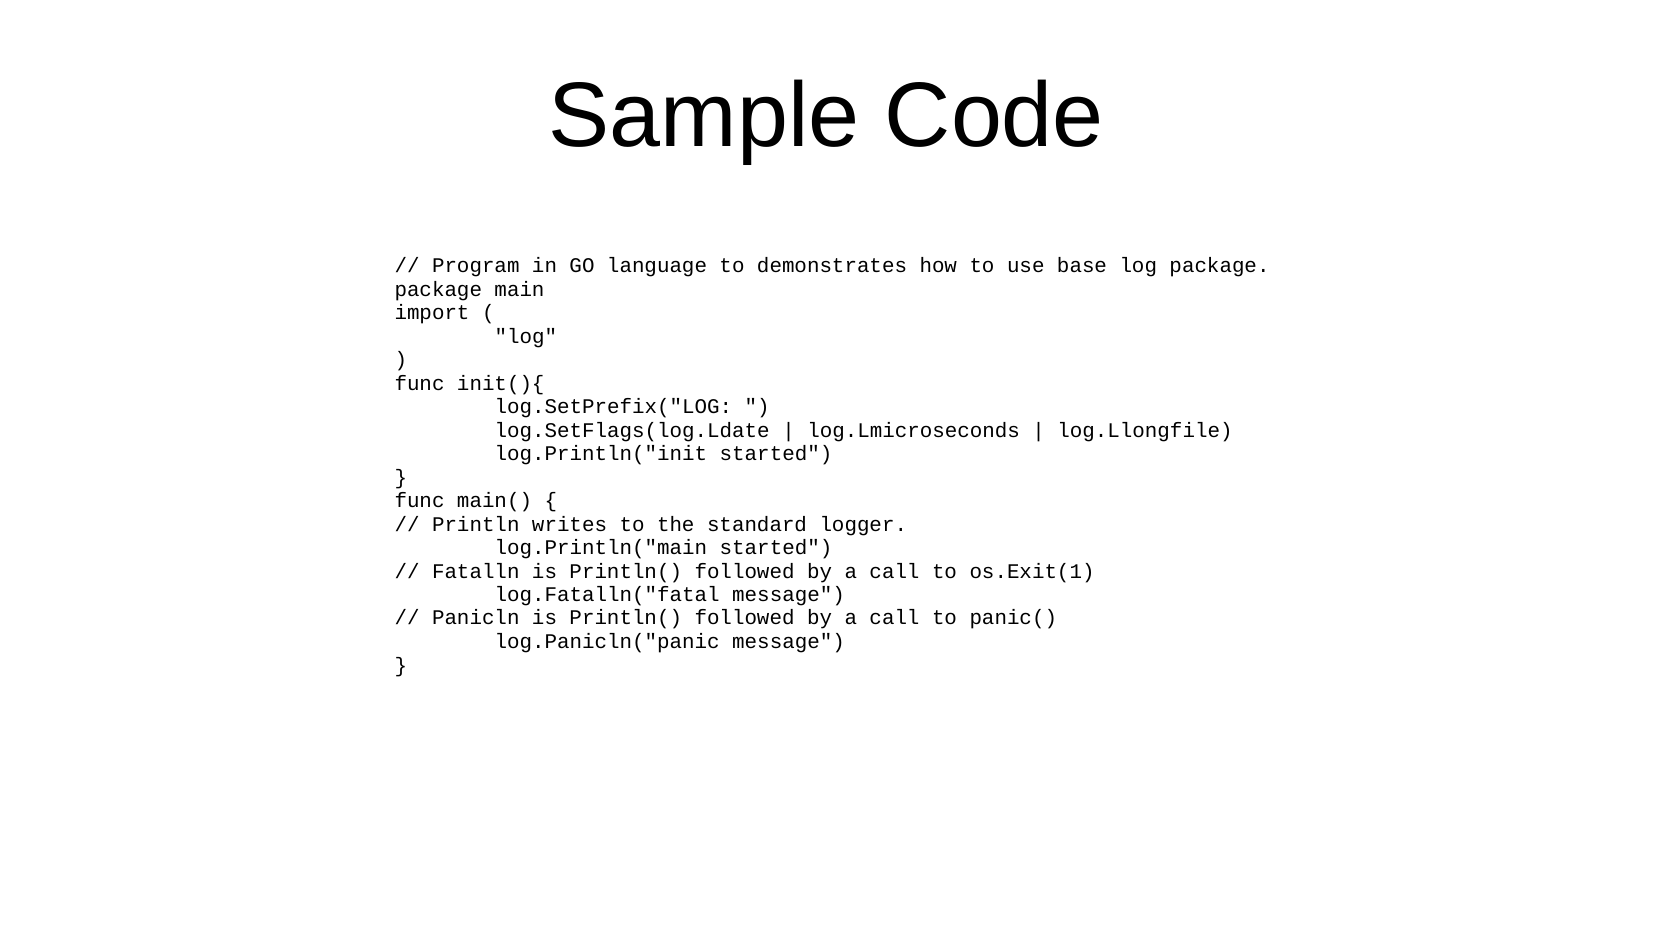

# Sample Code
// Program in GO language to demonstrates how to use base log package.
package main
import (
 "log"
)
func init(){
 log.SetPrefix("LOG: ")
 log.SetFlags(log.Ldate | log.Lmicroseconds | log.Llongfile)
 log.Println("init started")
}
func main() {
// Println writes to the standard logger.
 log.Println("main started")
// Fatalln is Println() followed by a call to os.Exit(1)
 log.Fatalln("fatal message")
// Panicln is Println() followed by a call to panic()
 log.Panicln("panic message")
}